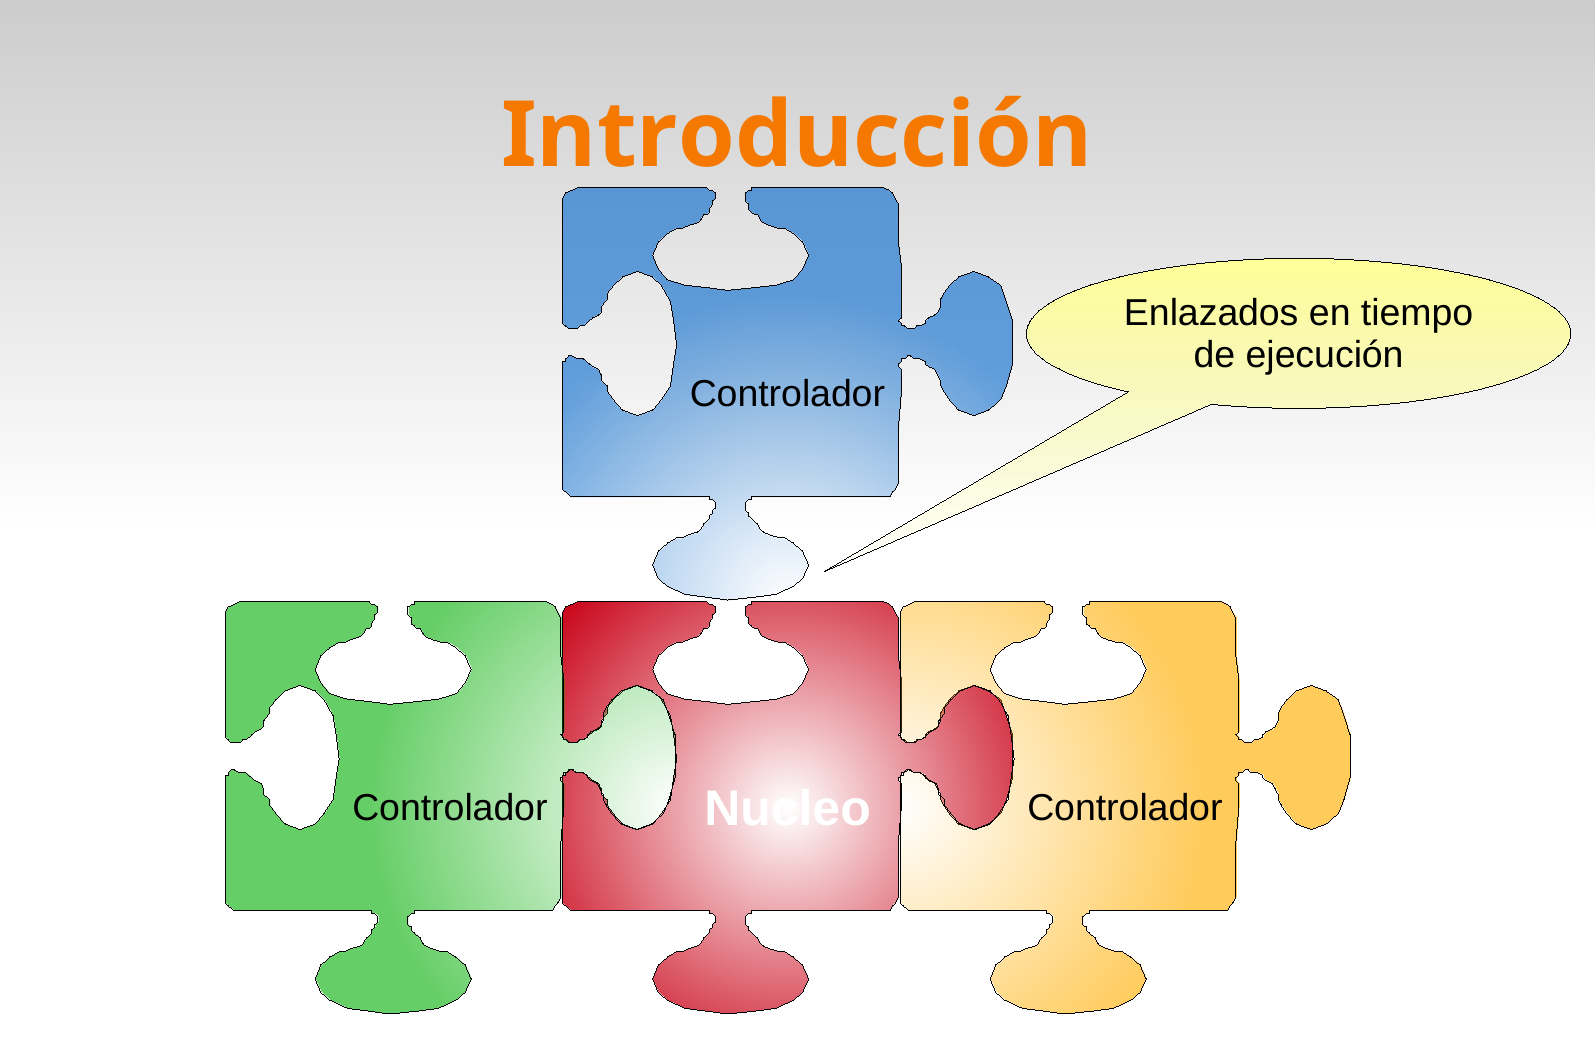

# Introducción
Controlador
Enlazados en tiempo de ejecución
Controlador
Nucleo
Controlador